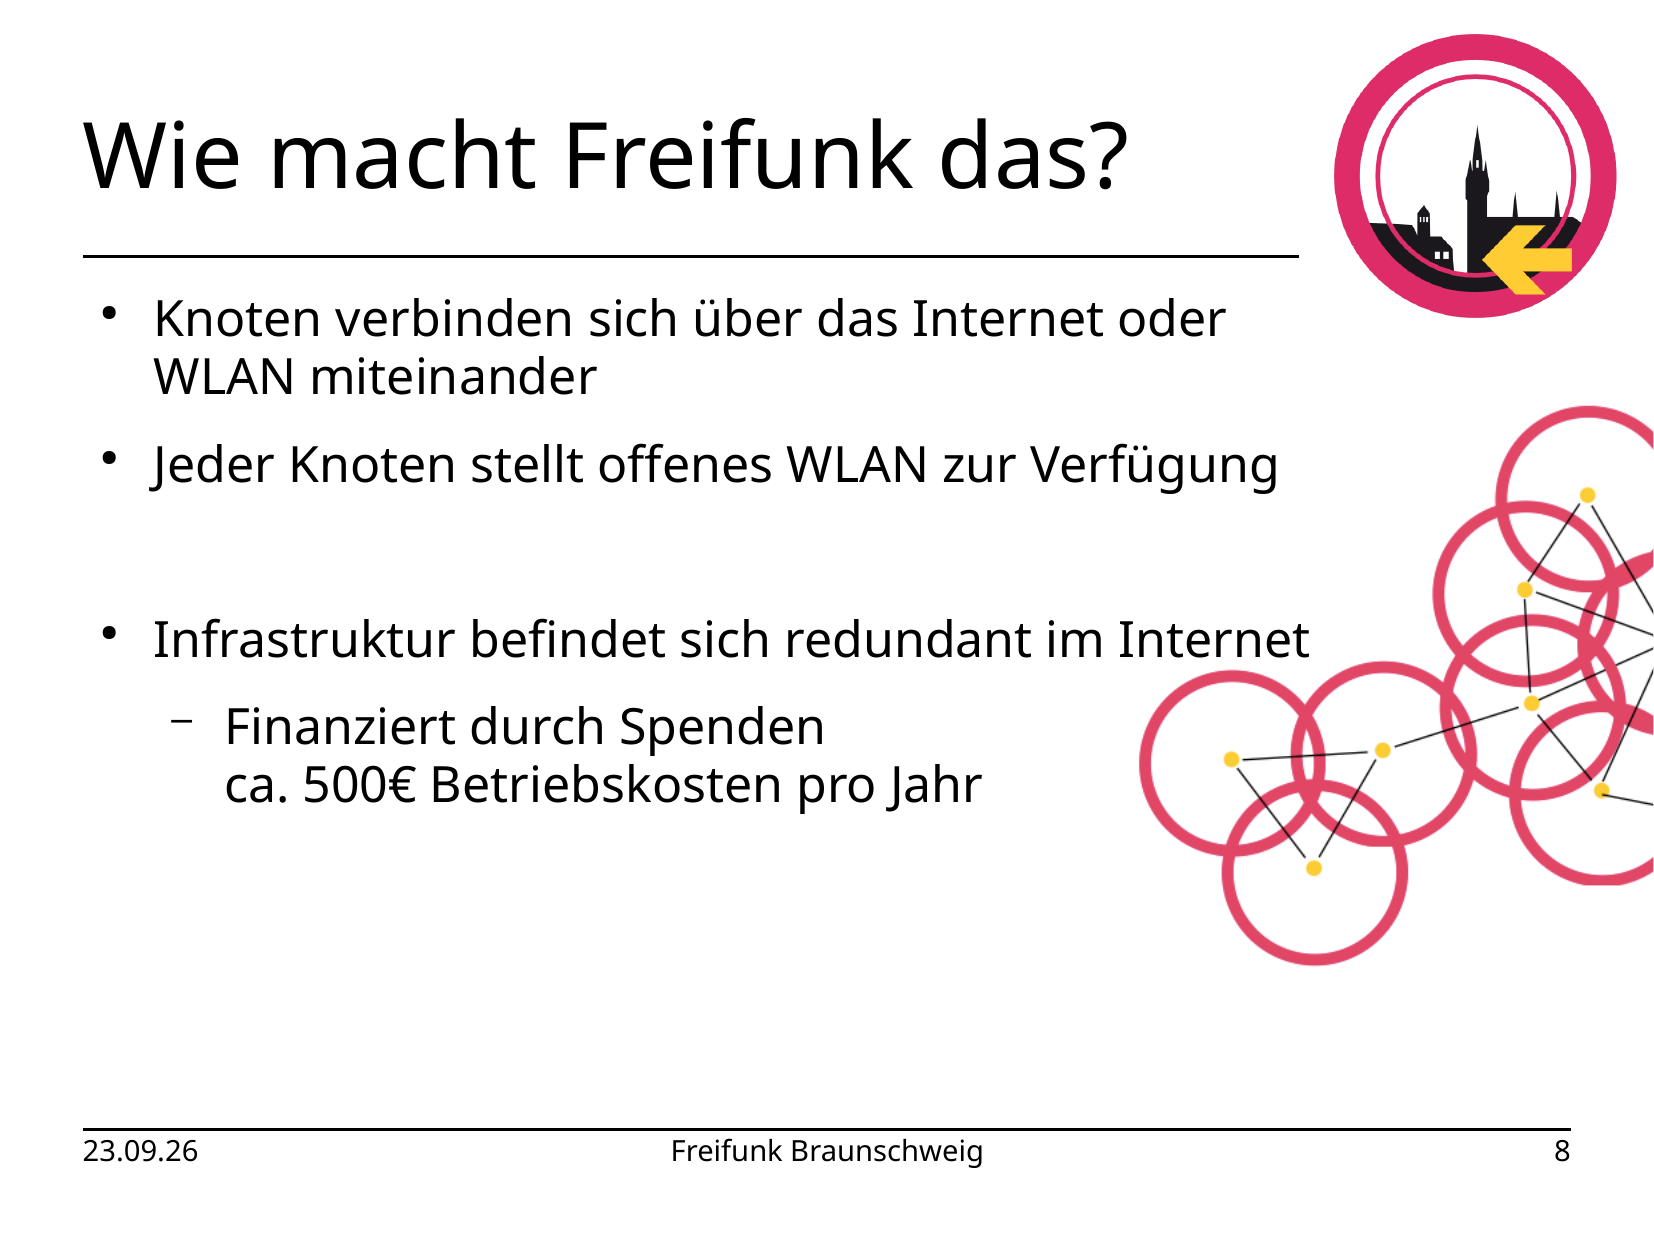

# Wie macht Freifunk das?
Knoten verbinden sich über das Internet oder
WLAN miteinander
Jeder Knoten stellt offenes WLAN zur Verfügung
Infrastruktur befindet sich redundant im Internet
Finanziert durch Spenden
ca. 500€ Betriebskosten pro Jahr
Freifunk Braunschweig
8